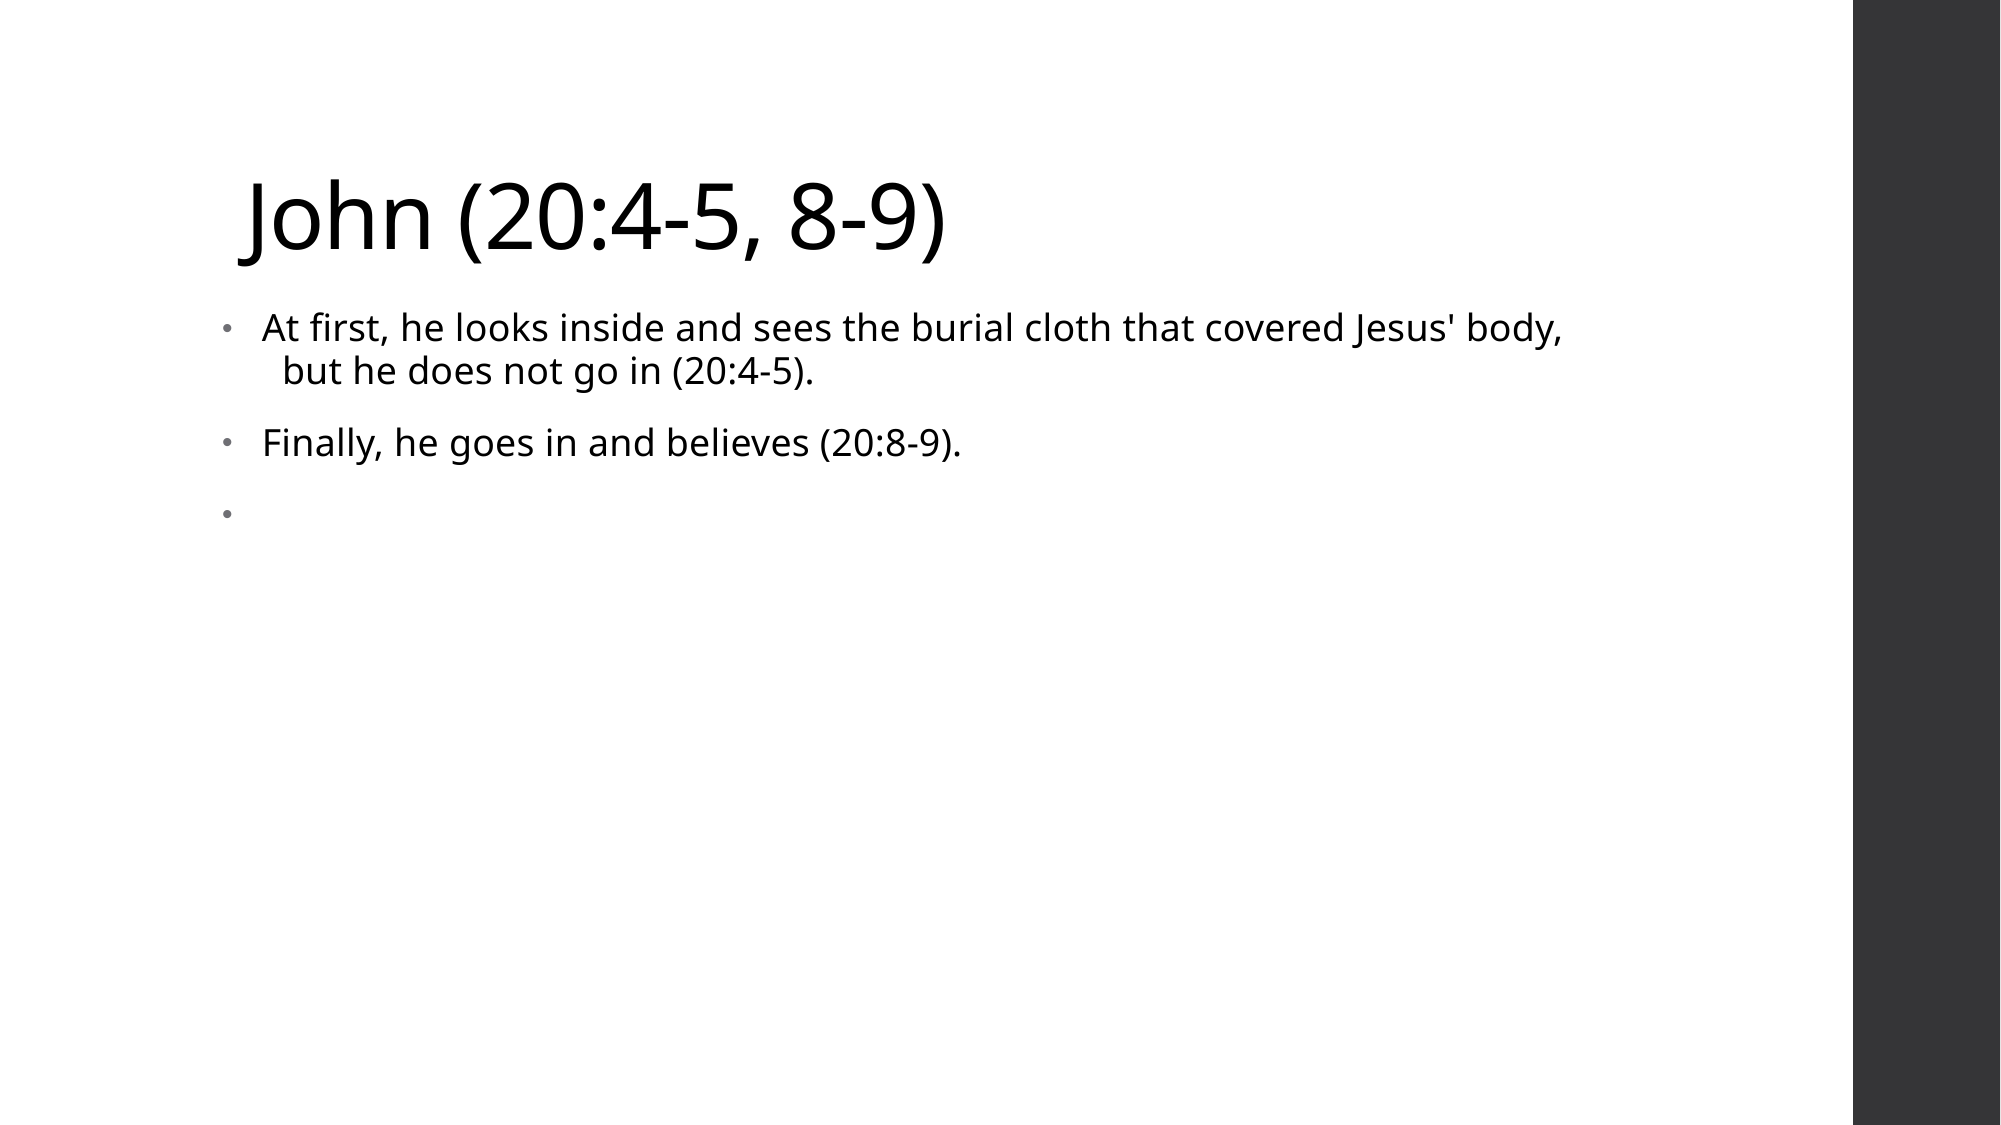

# John (20:4-5, 8-9)
 At first, he looks inside and sees the burial cloth that covered Jesus' body, but he does not go in (20:4-5).
 Finally, he goes in and believes (20:8-9).